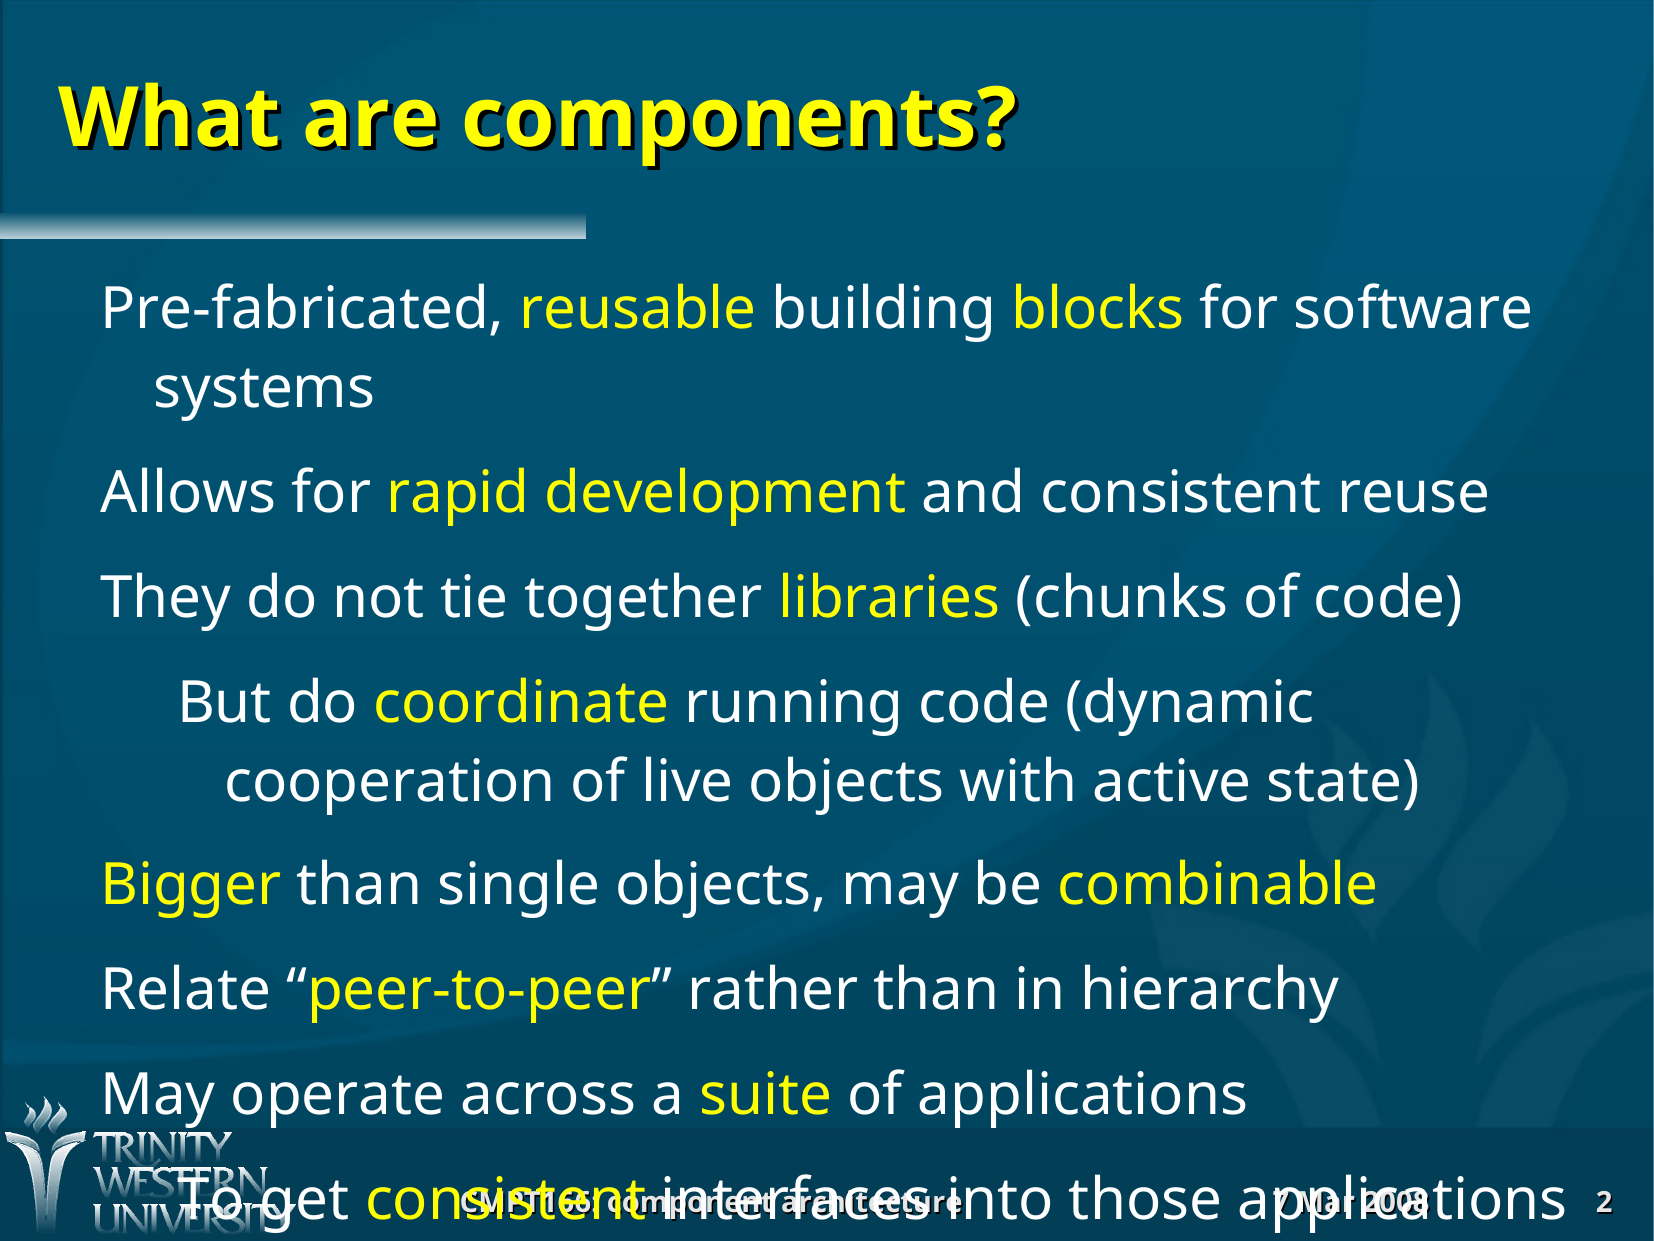

# What are components?
Pre-fabricated, reusable building blocks for software systems
Allows for rapid development and consistent reuse
They do not tie together libraries (chunks of code)
But do coordinate running code (dynamic cooperation of live objects with active state)
Bigger than single objects, may be combinable
Relate “peer-to-peer” rather than in hierarchy
May operate across a suite of applications
To get consistent interfaces into those applications
CMPT166: component architecture
7 Mar 2008
2